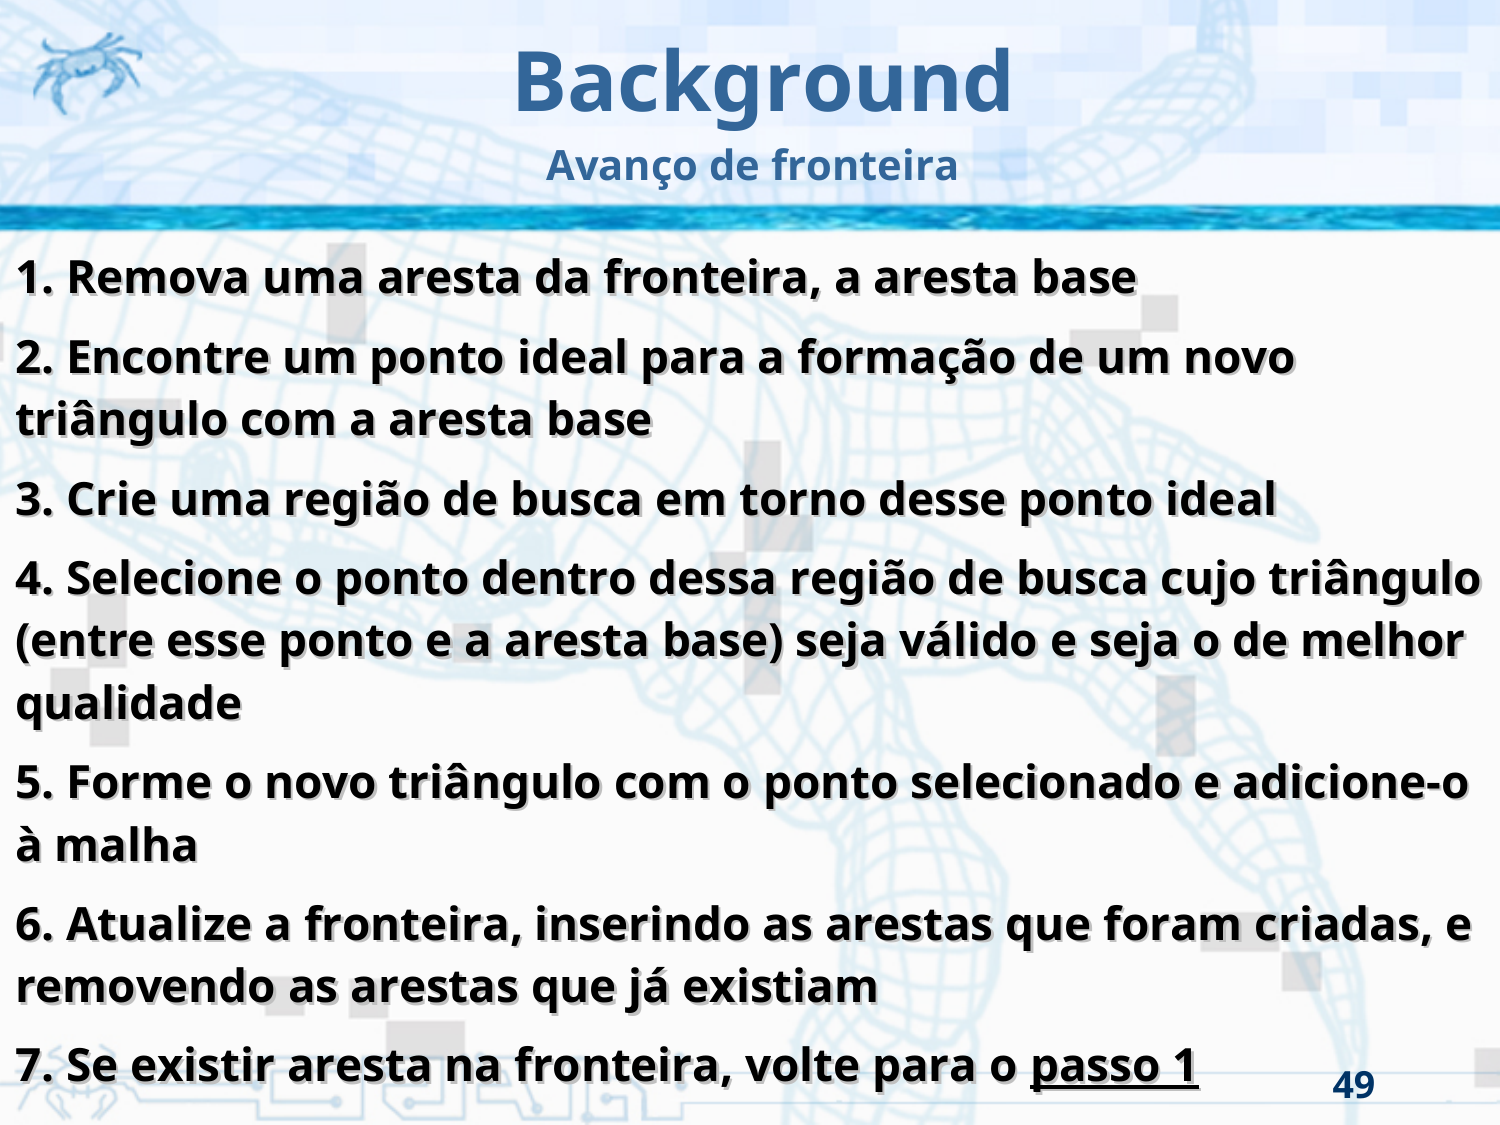

Background
Avanço de fronteira
1. Remova uma aresta da fronteira, a aresta base
2. Encontre um ponto ideal para a formação de um novo triângulo com a aresta base
3. Crie uma região de busca em torno desse ponto ideal
4. Selecione o ponto dentro dessa região de busca cujo triângulo (entre esse ponto e a aresta base) seja válido e seja o de melhor qualidade
5. Forme o novo triângulo com o ponto selecionado e adicione-o à malha
6. Atualize a fronteira, inserindo as arestas que foram criadas, e removendo as arestas que já existiam
7. Se existir aresta na fronteira, volte para o passo 1